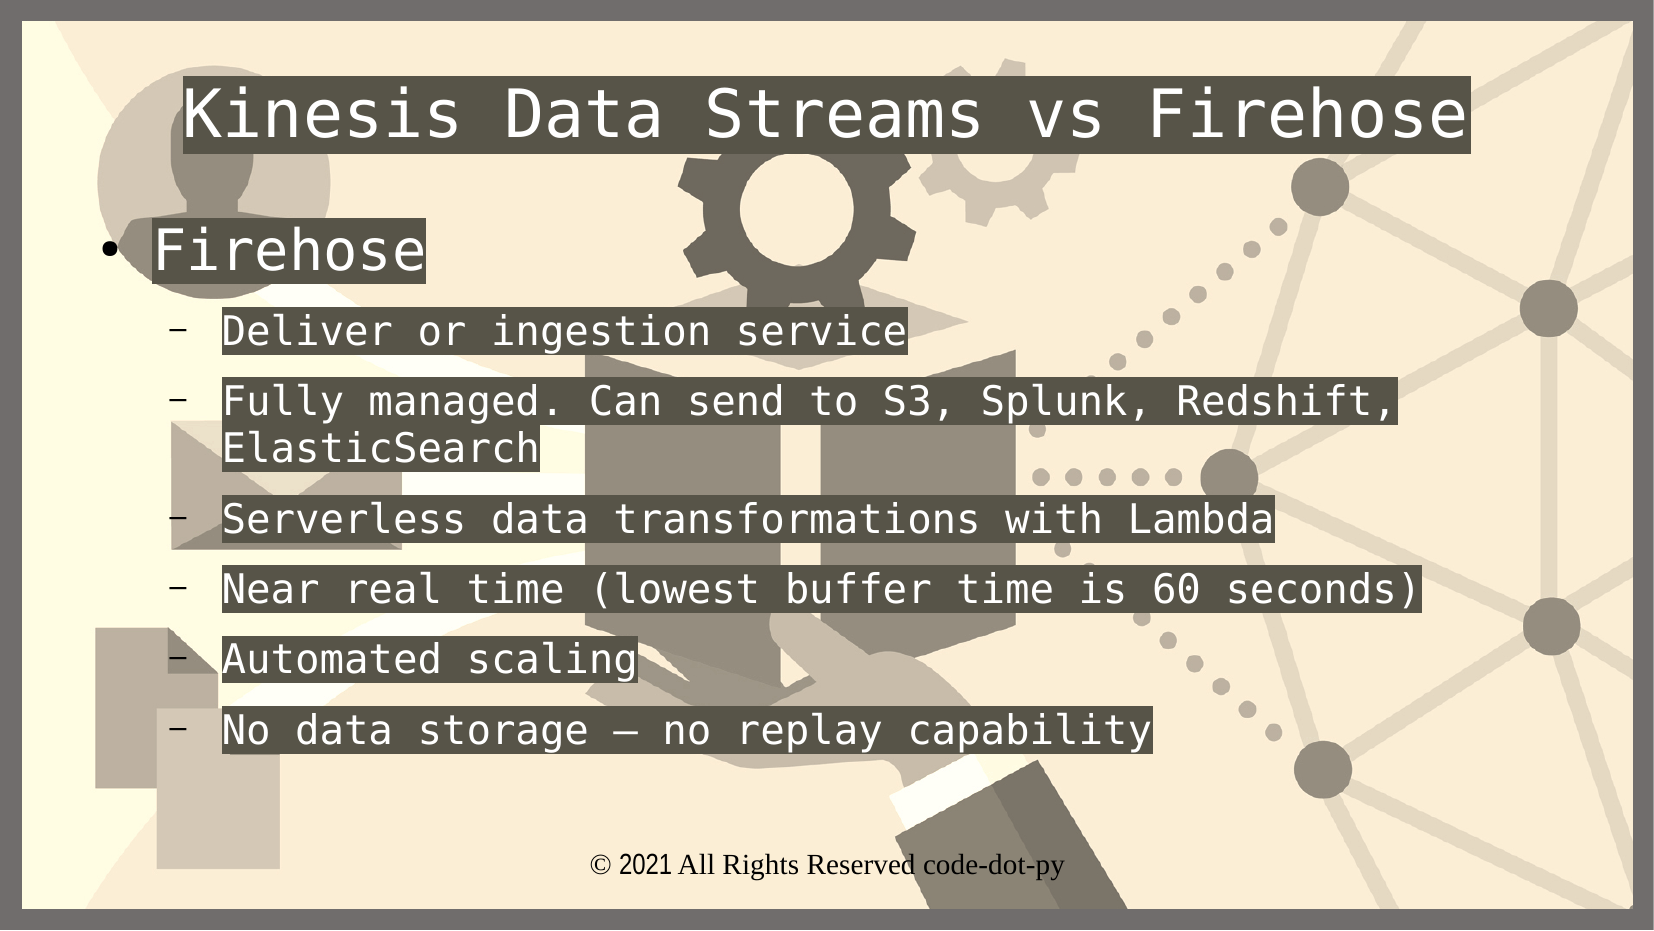

# Kinesis Data Streams vs Firehose
Firehose
Deliver or ingestion service
Fully managed. Can send to S3, Splunk, Redshift, ElasticSearch
Serverless data transformations with Lambda
Near real time (lowest buffer time is 60 seconds)
Automated scaling
No data storage – no replay capability